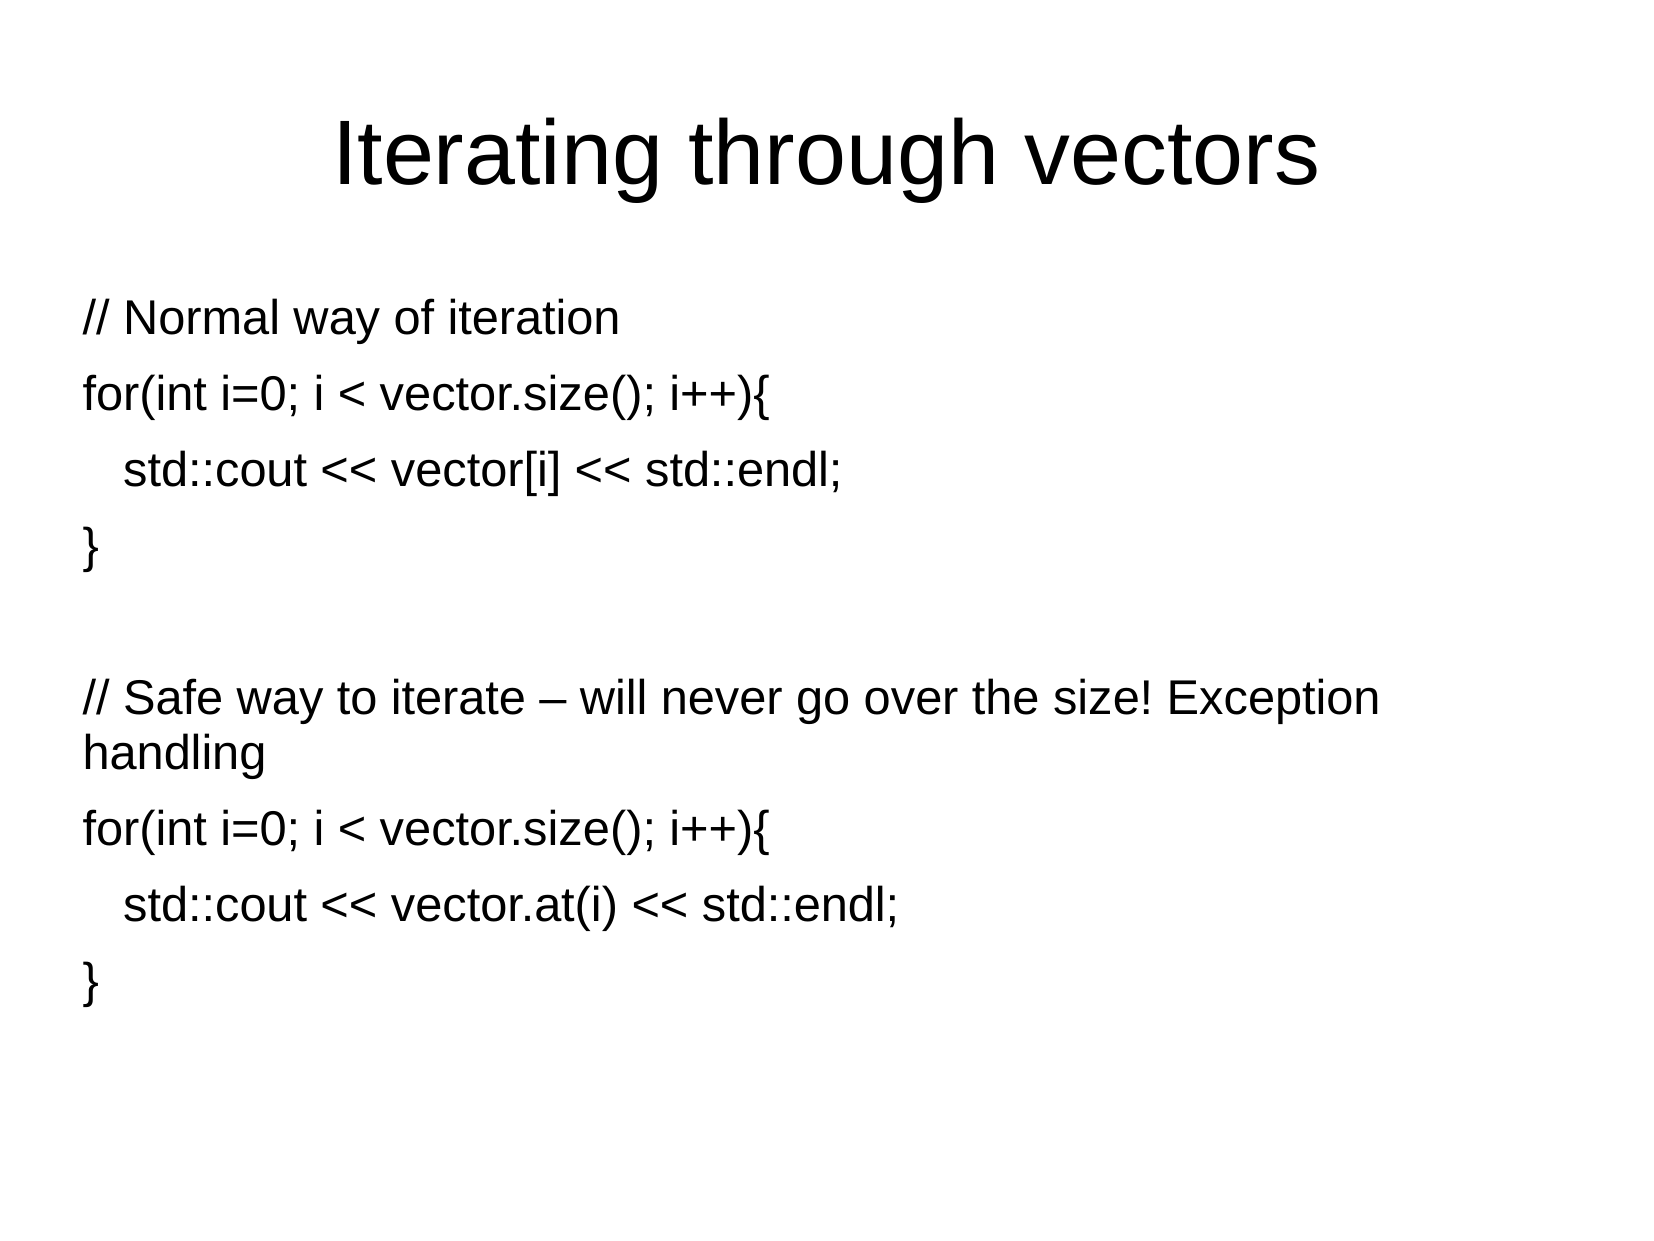

# Iterating through vectors
// Normal way of iteration
for(int i=0; i < vector.size(); i++){
 std::cout << vector[i] << std::endl;
}
// Safe way to iterate – will never go over the size! Exception handling
for(int i=0; i < vector.size(); i++){
 std::cout << vector.at(i) << std::endl;
}